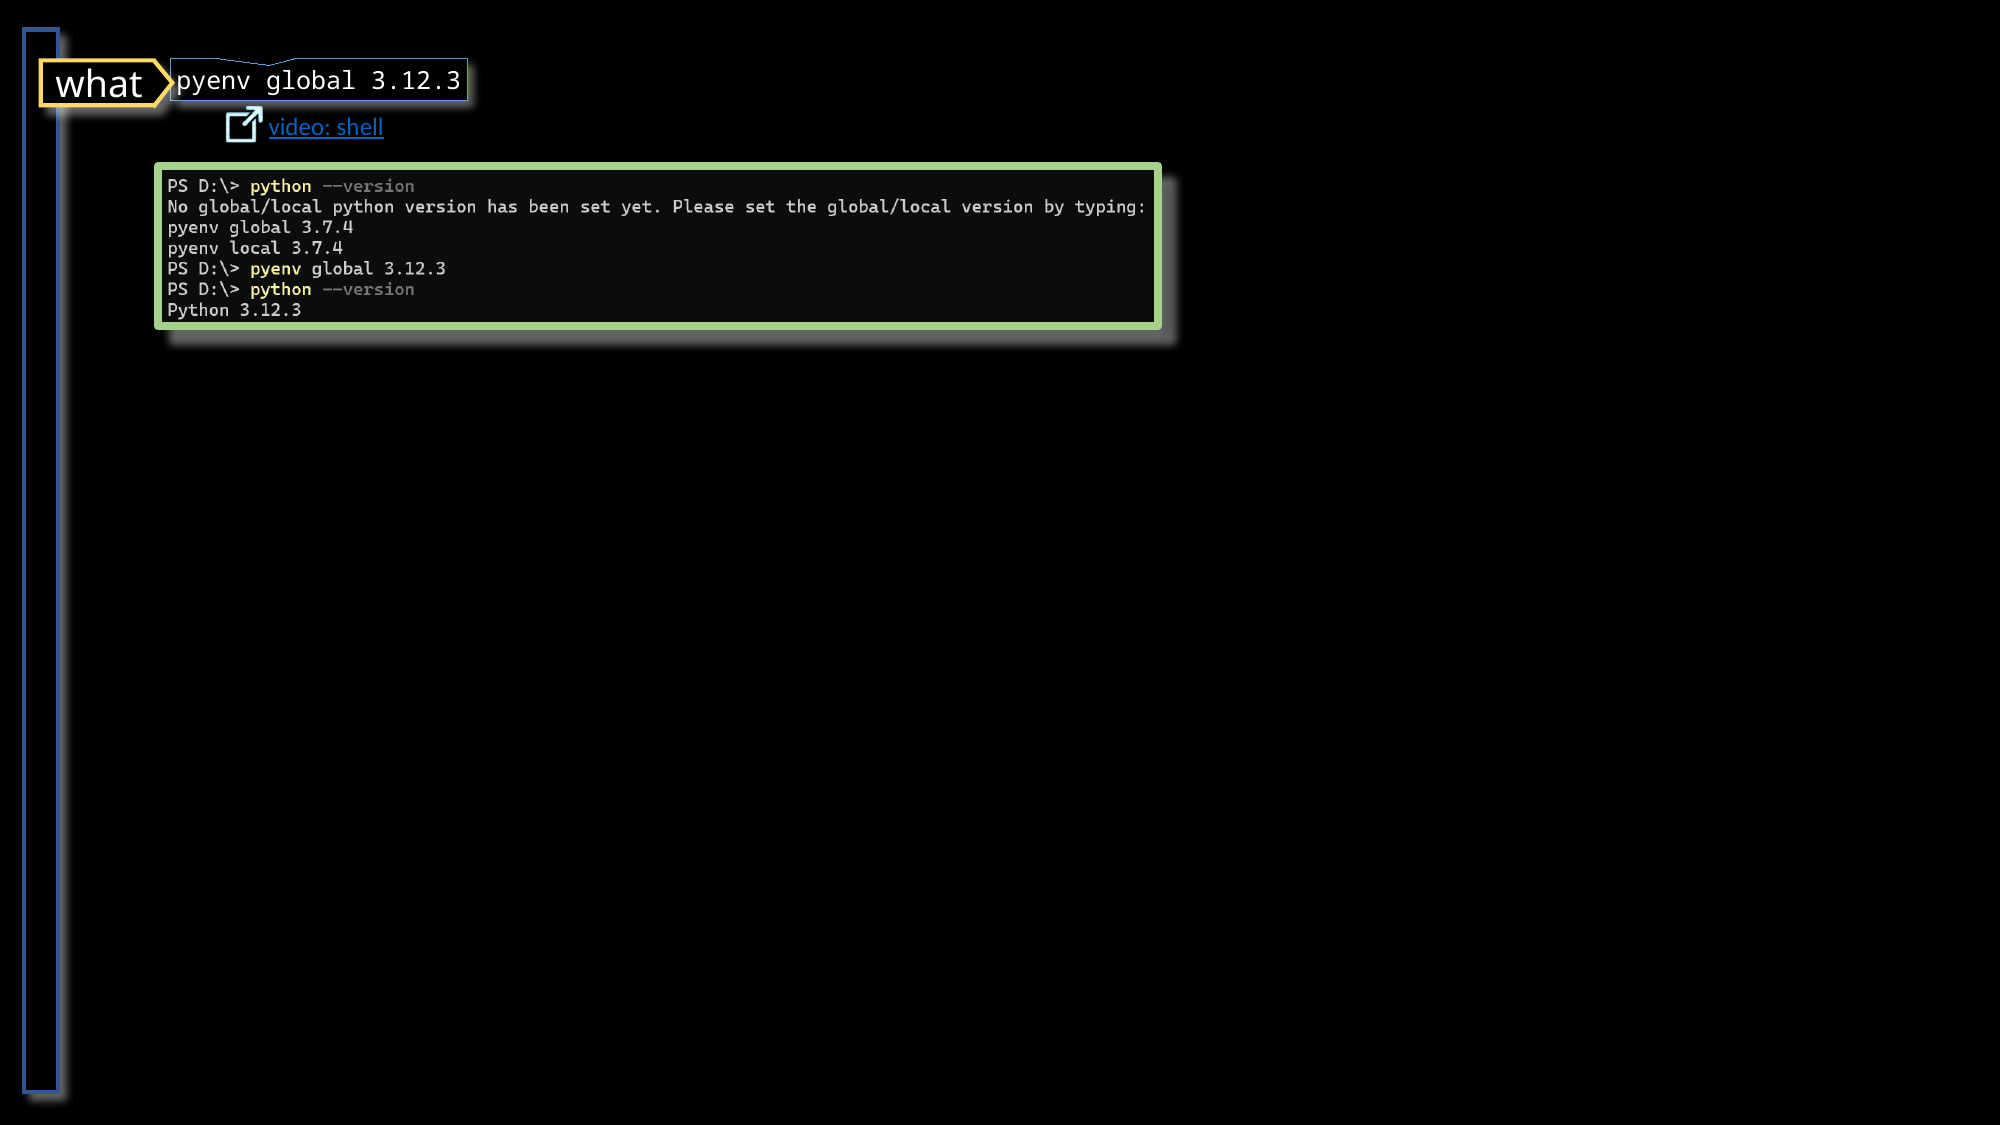

# 7. shell
pyenv global 3.12.3
what
video: shell